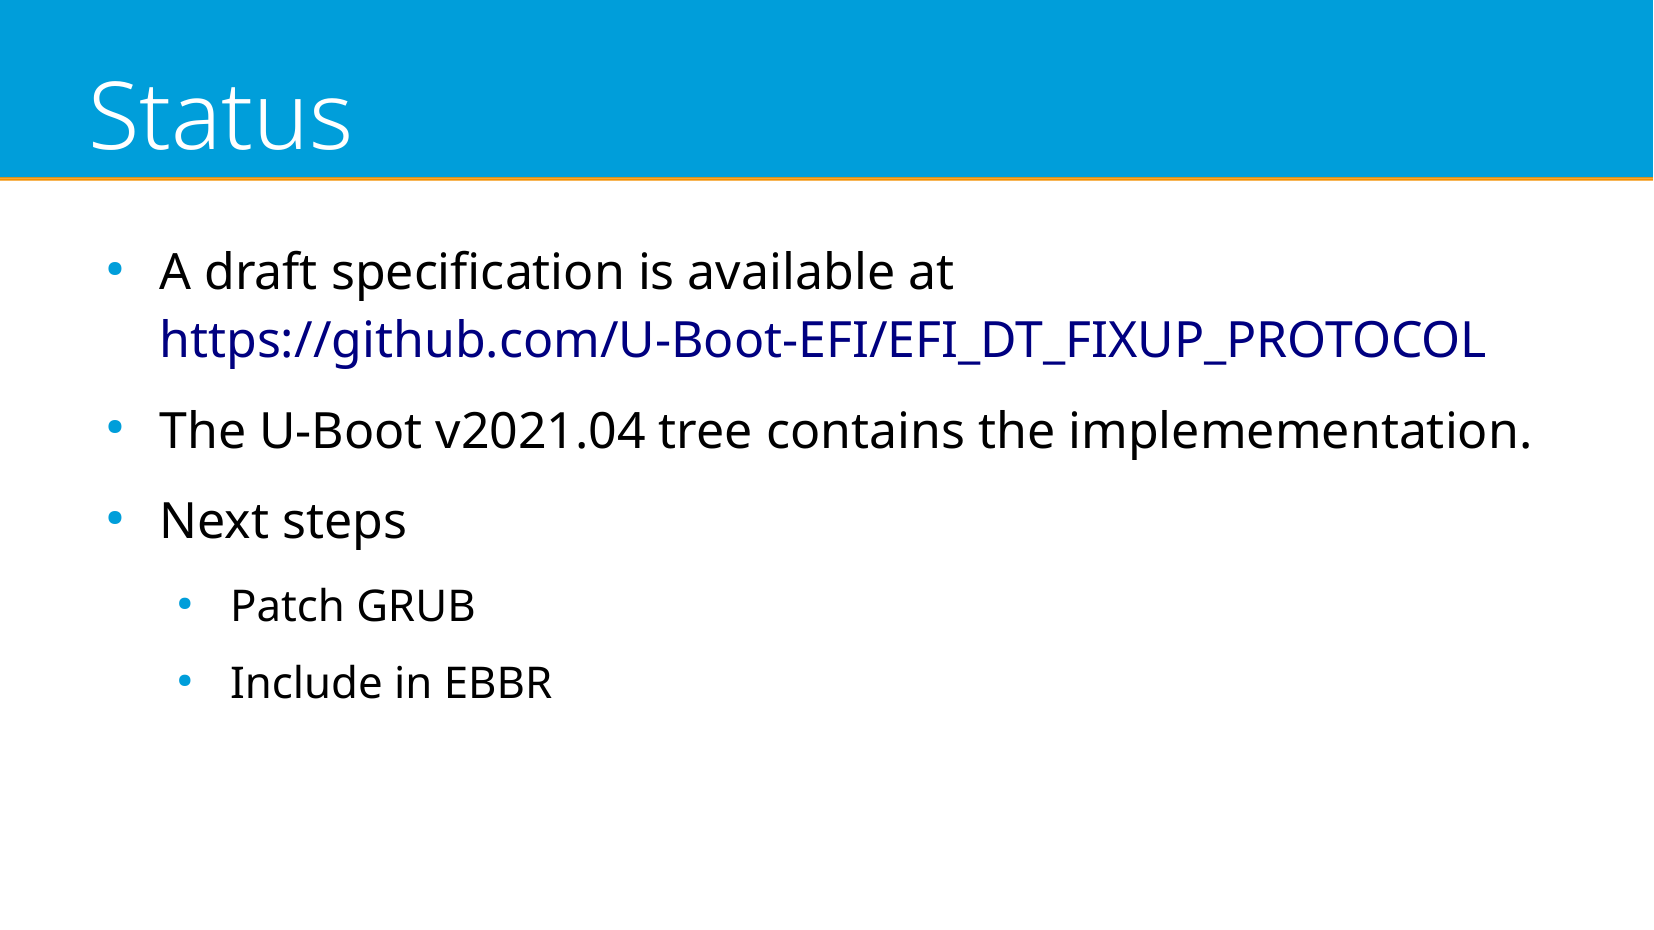

# Status
A draft specification is available at https://github.com/U-Boot-EFI/EFI_DT_FIXUP_PROTOCOL
The U-Boot v2021.04 tree contains the implemementation.
Next steps
Patch GRUB
Include in EBBR